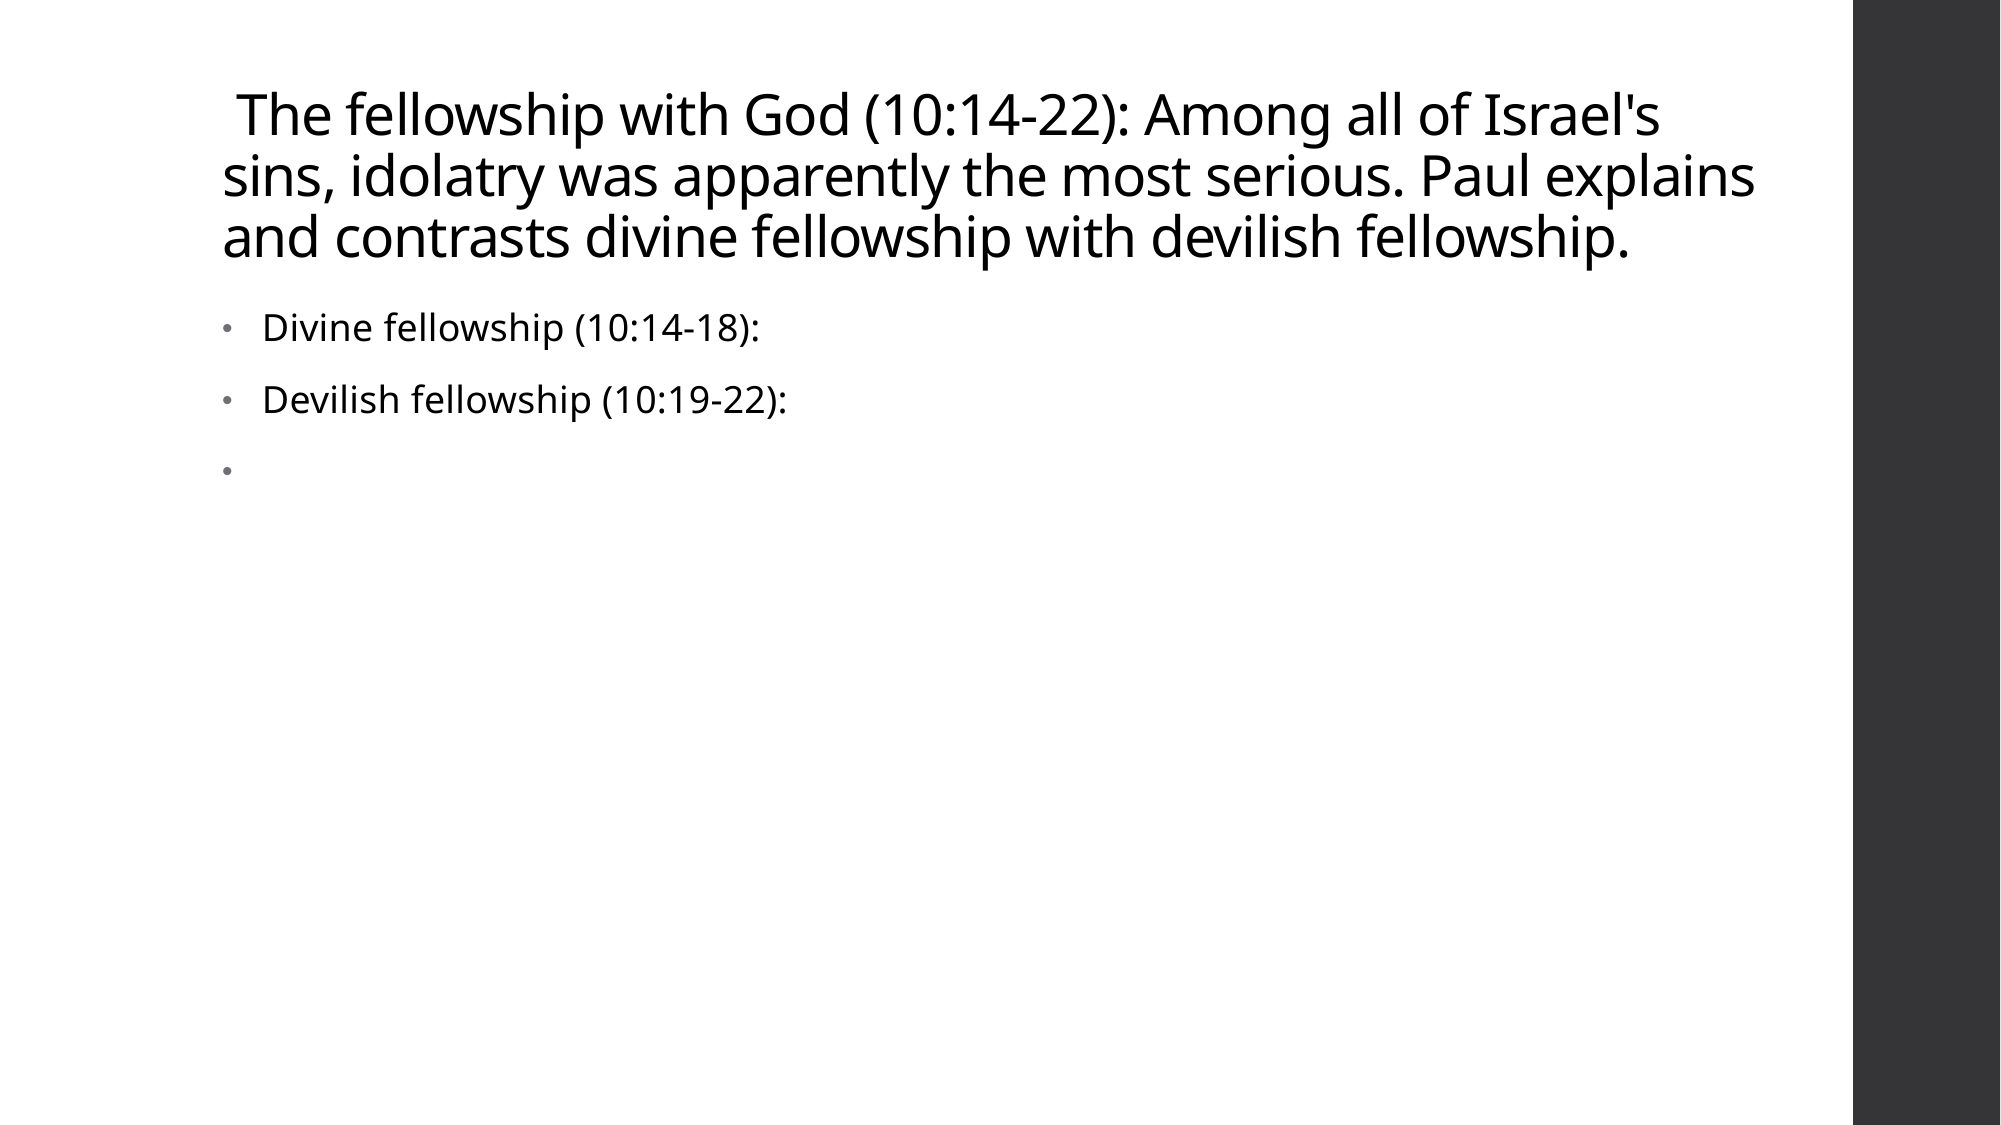

# The fellowship with God (10:14-22): Among all of Israel's sins, idolatry was apparently the most serious. Paul explains and contrasts divine fellowship with devilish fellowship.
 Divine fellowship (10:14-18):
 Devilish fellowship (10:19-22):